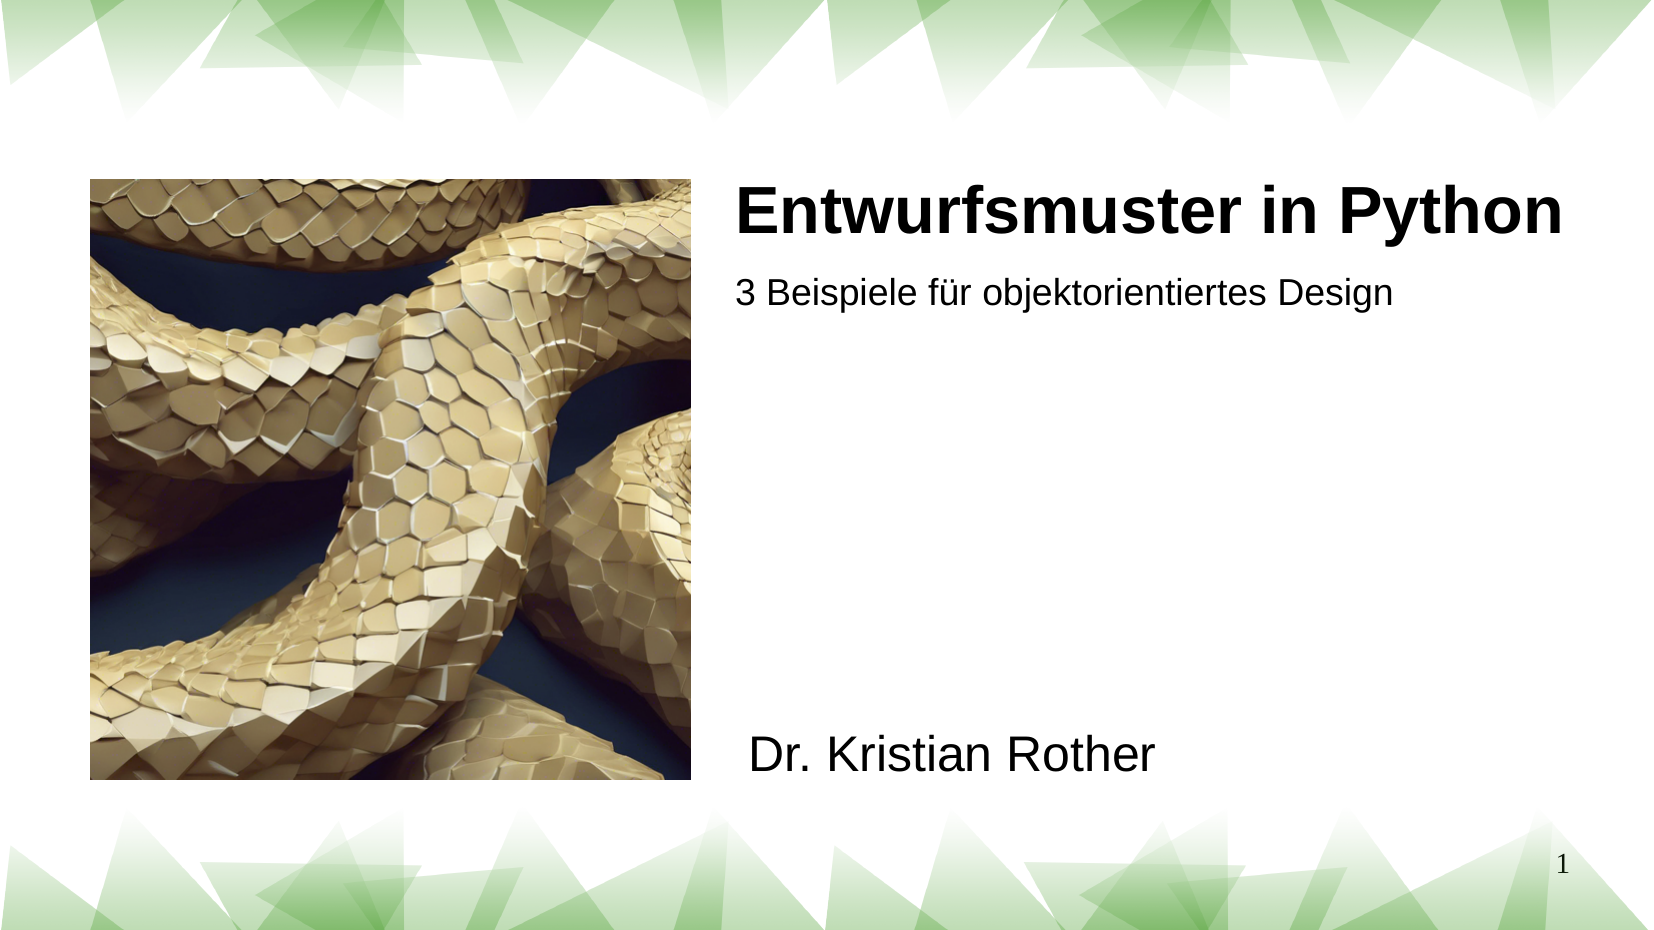

Entwurfsmuster in Python
3 Beispiele für objektorientiertes Design
# Dr. Kristian Rother